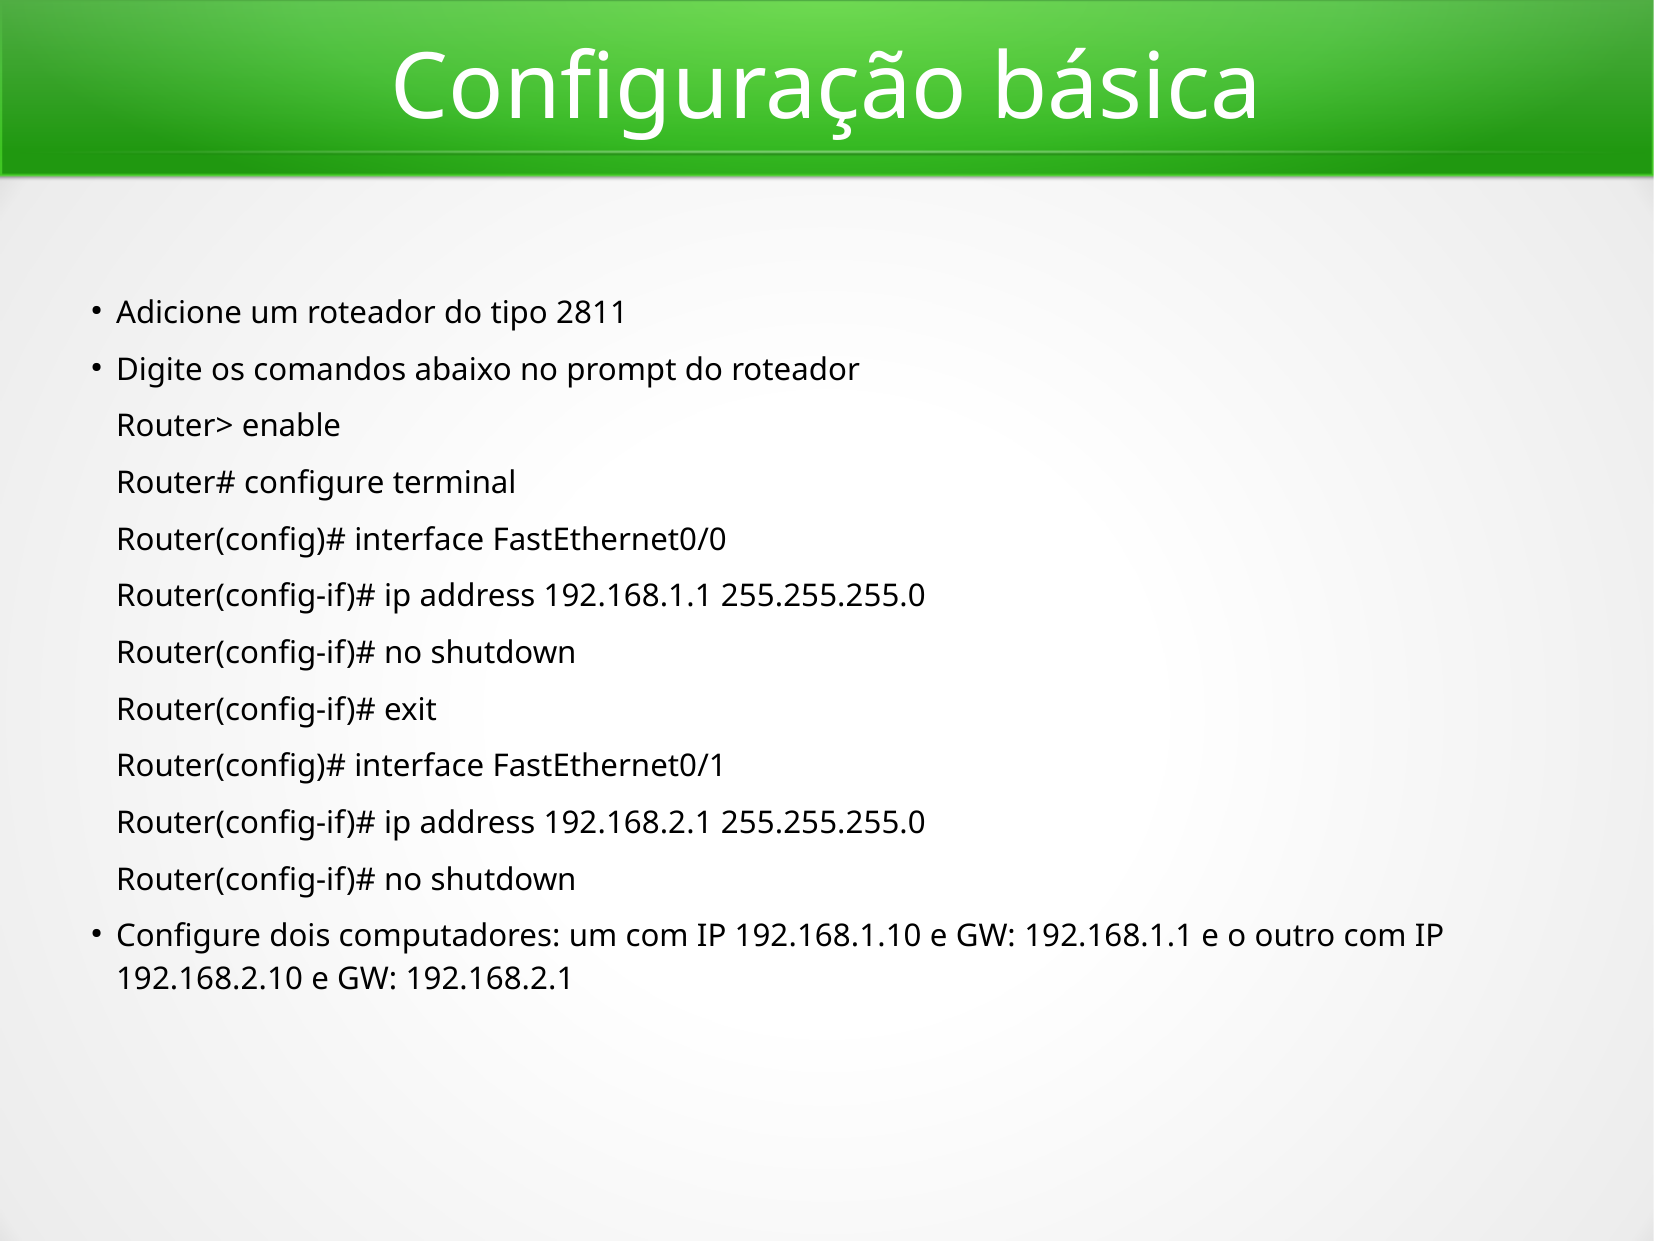

# Configuração básica
Adicione um roteador do tipo 2811
Digite os comandos abaixo no prompt do roteador
Router> enable
Router# configure terminal
Router(config)# interface FastEthernet0/0
Router(config-if)# ip address 192.168.1.1 255.255.255.0
Router(config-if)# no shutdown
Router(config-if)# exit
Router(config)# interface FastEthernet0/1
Router(config-if)# ip address 192.168.2.1 255.255.255.0
Router(config-if)# no shutdown
Configure dois computadores: um com IP 192.168.1.10 e GW: 192.168.1.1 e o outro com IP 192.168.2.10 e GW: 192.168.2.1